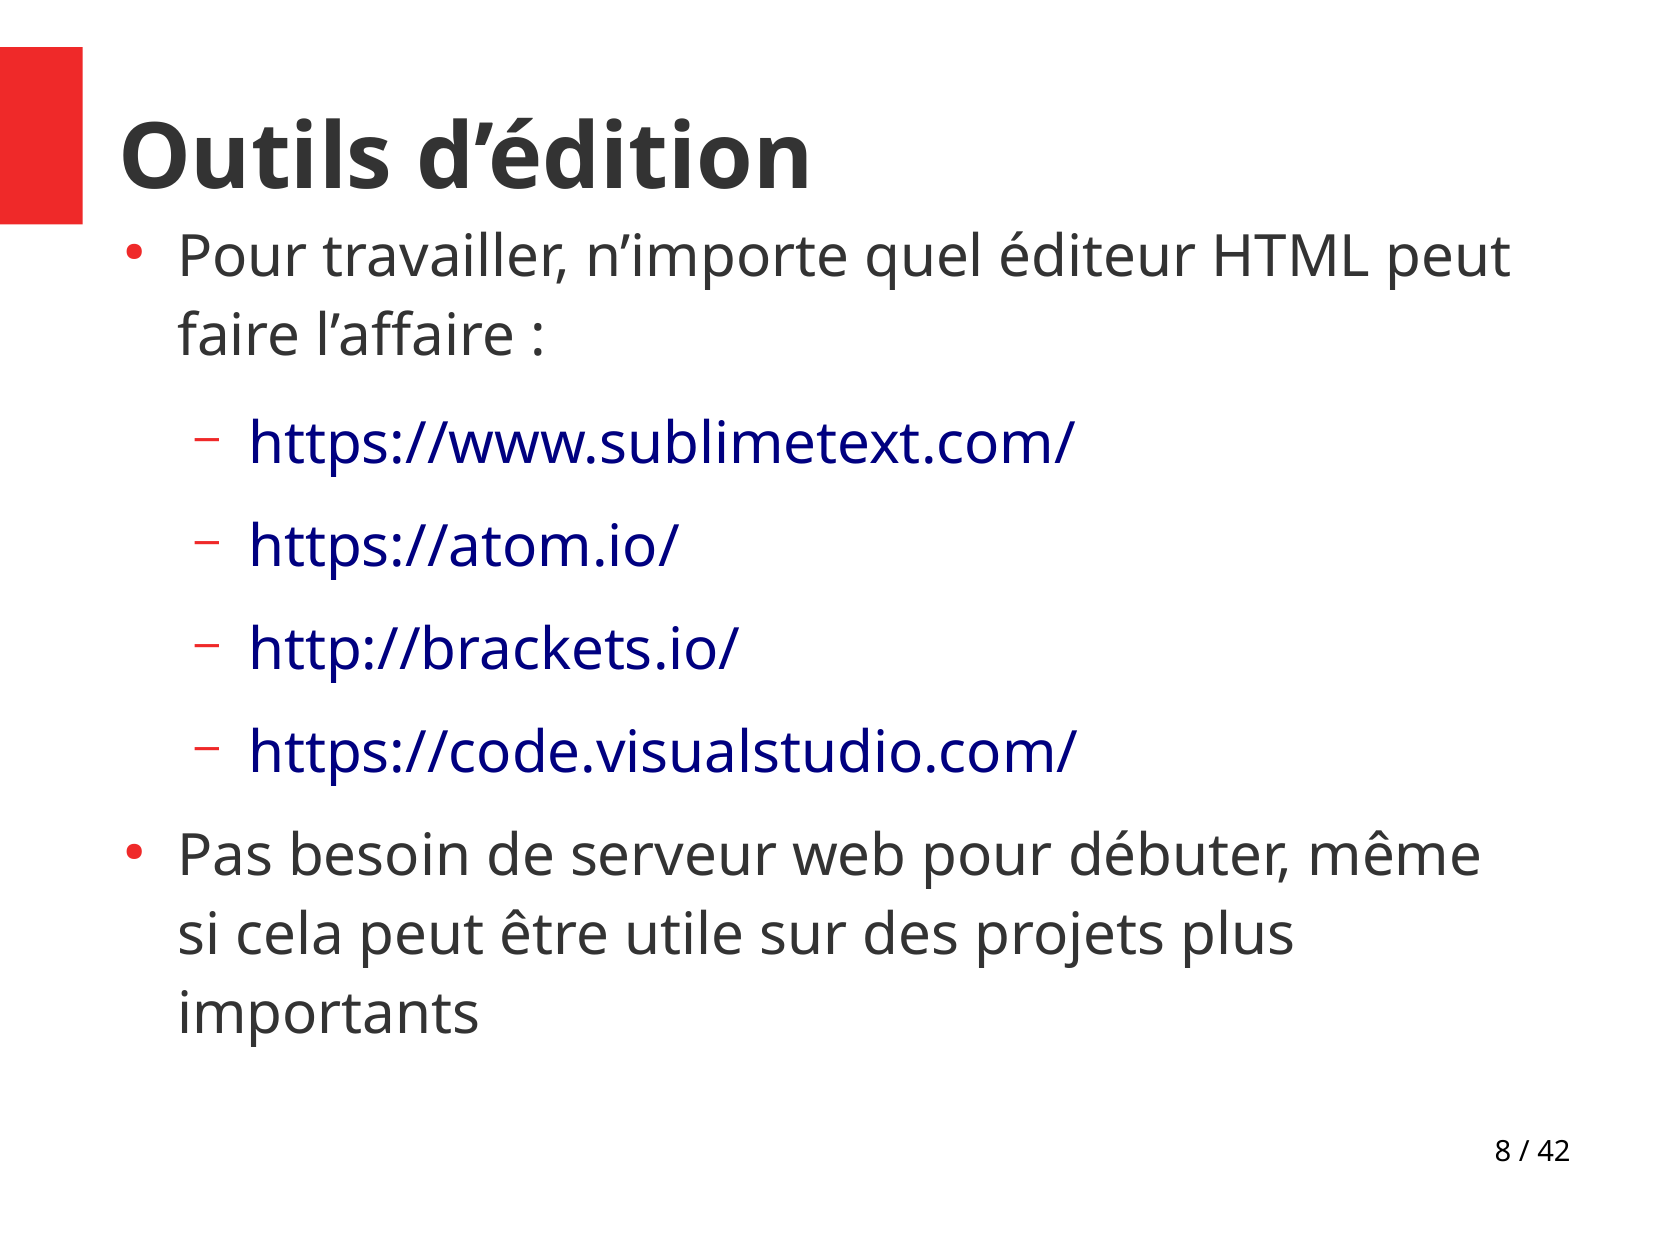

# Outils d’édition
Pour travailler, n’importe quel éditeur HTML peut faire l’affaire :
https://www.sublimetext.com/
https://atom.io/
http://brackets.io/
https://code.visualstudio.com/
Pas besoin de serveur web pour débuter, même si cela peut être utile sur des projets plus importants
8